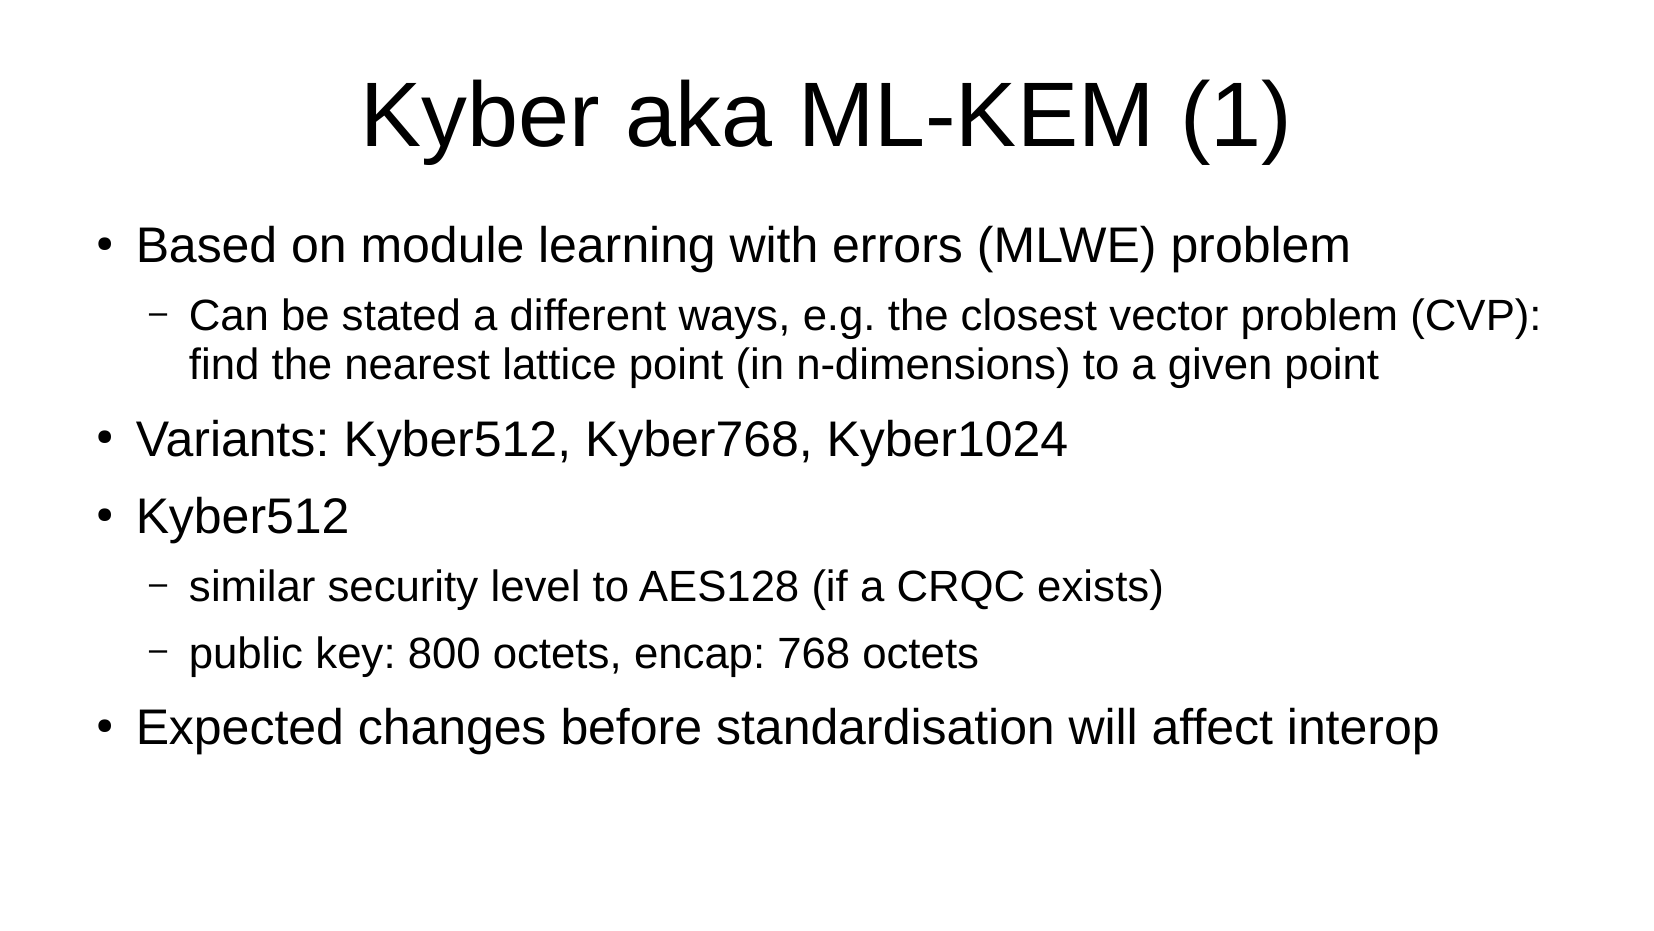

# Kyber aka ML-KEM (1)
Based on module learning with errors (MLWE) problem
Can be stated a different ways, e.g. the closest vector problem (CVP): find the nearest lattice point (in n-dimensions) to a given point
Variants: Kyber512, Kyber768, Kyber1024
Kyber512
similar security level to AES128 (if a CRQC exists)
public key: 800 octets, encap: 768 octets
Expected changes before standardisation will affect interop